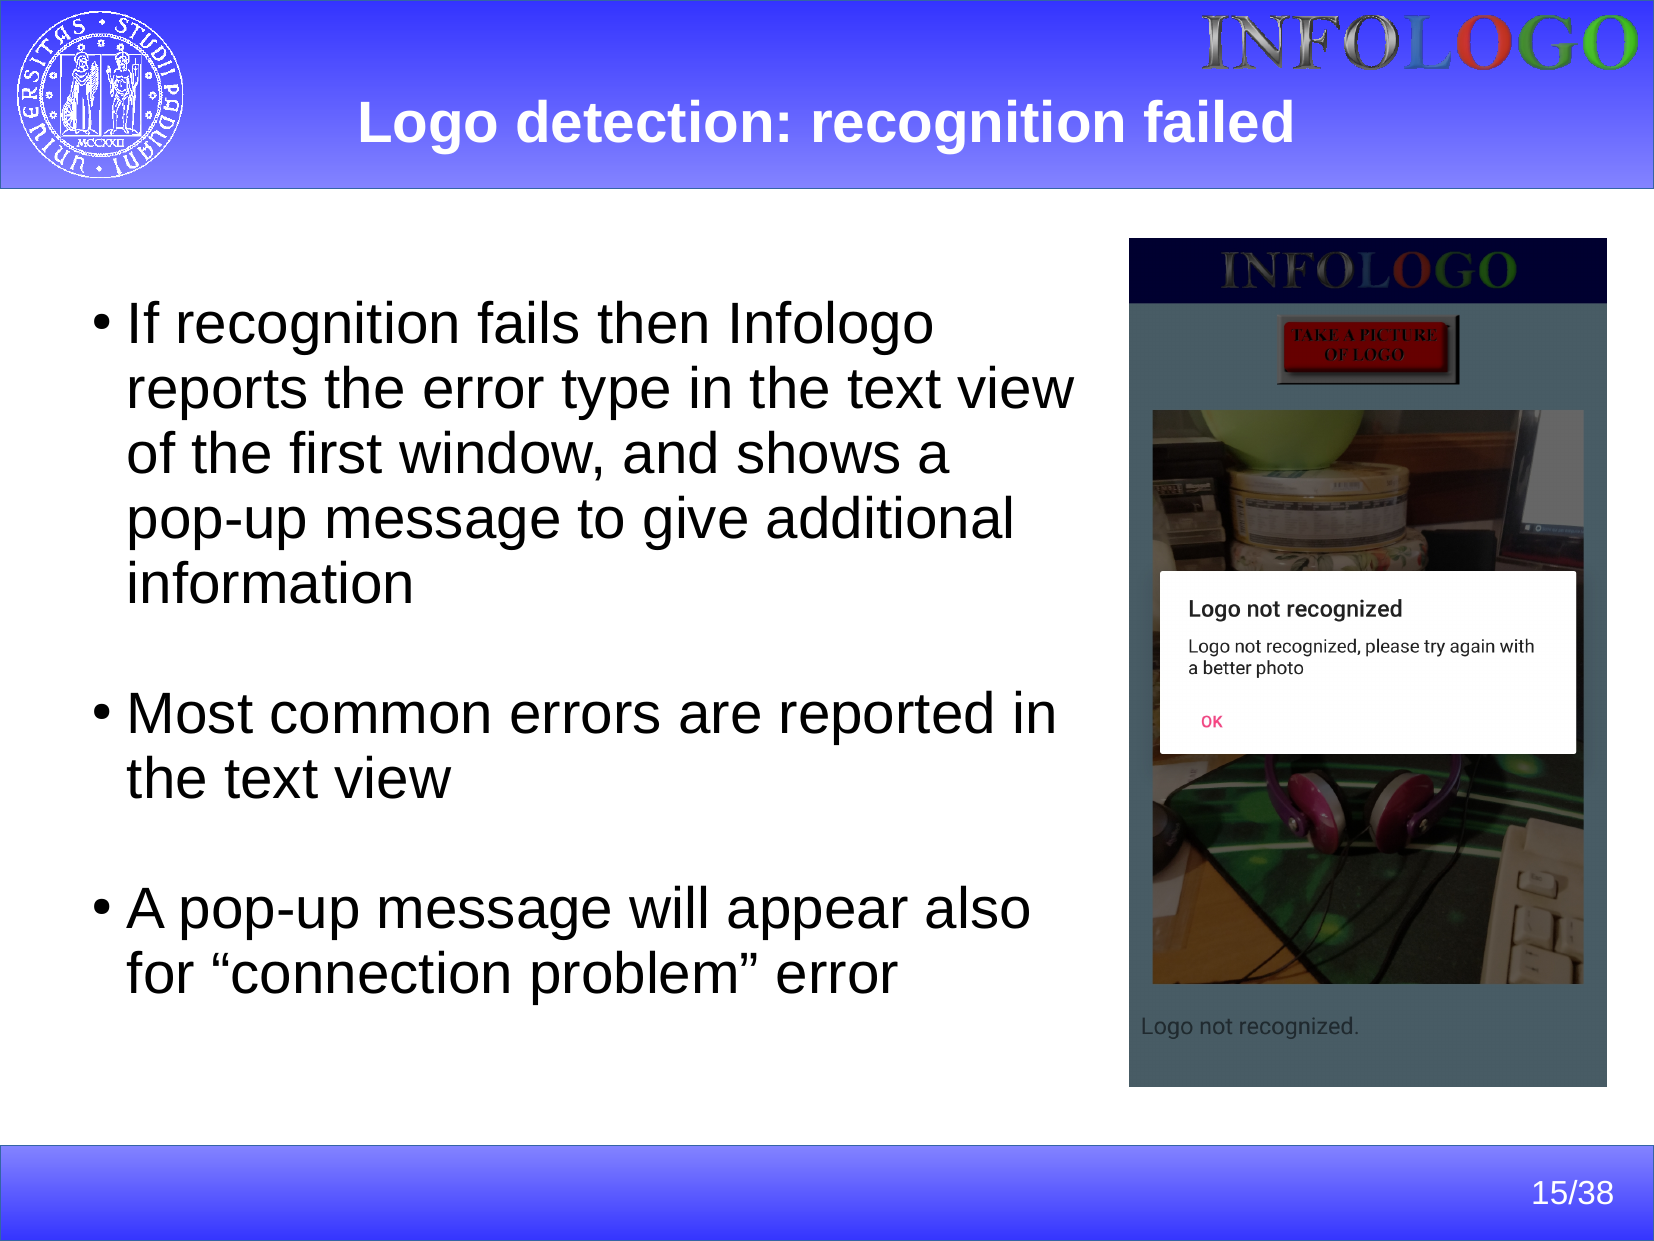

Logo detection: recognition failed
If recognition fails then Infologo reports the error type in the text view of the first window, and shows a pop-up message to give additional information
Most common errors are reported in the text view
A pop-up message will appear also for “connection problem” error
15/38